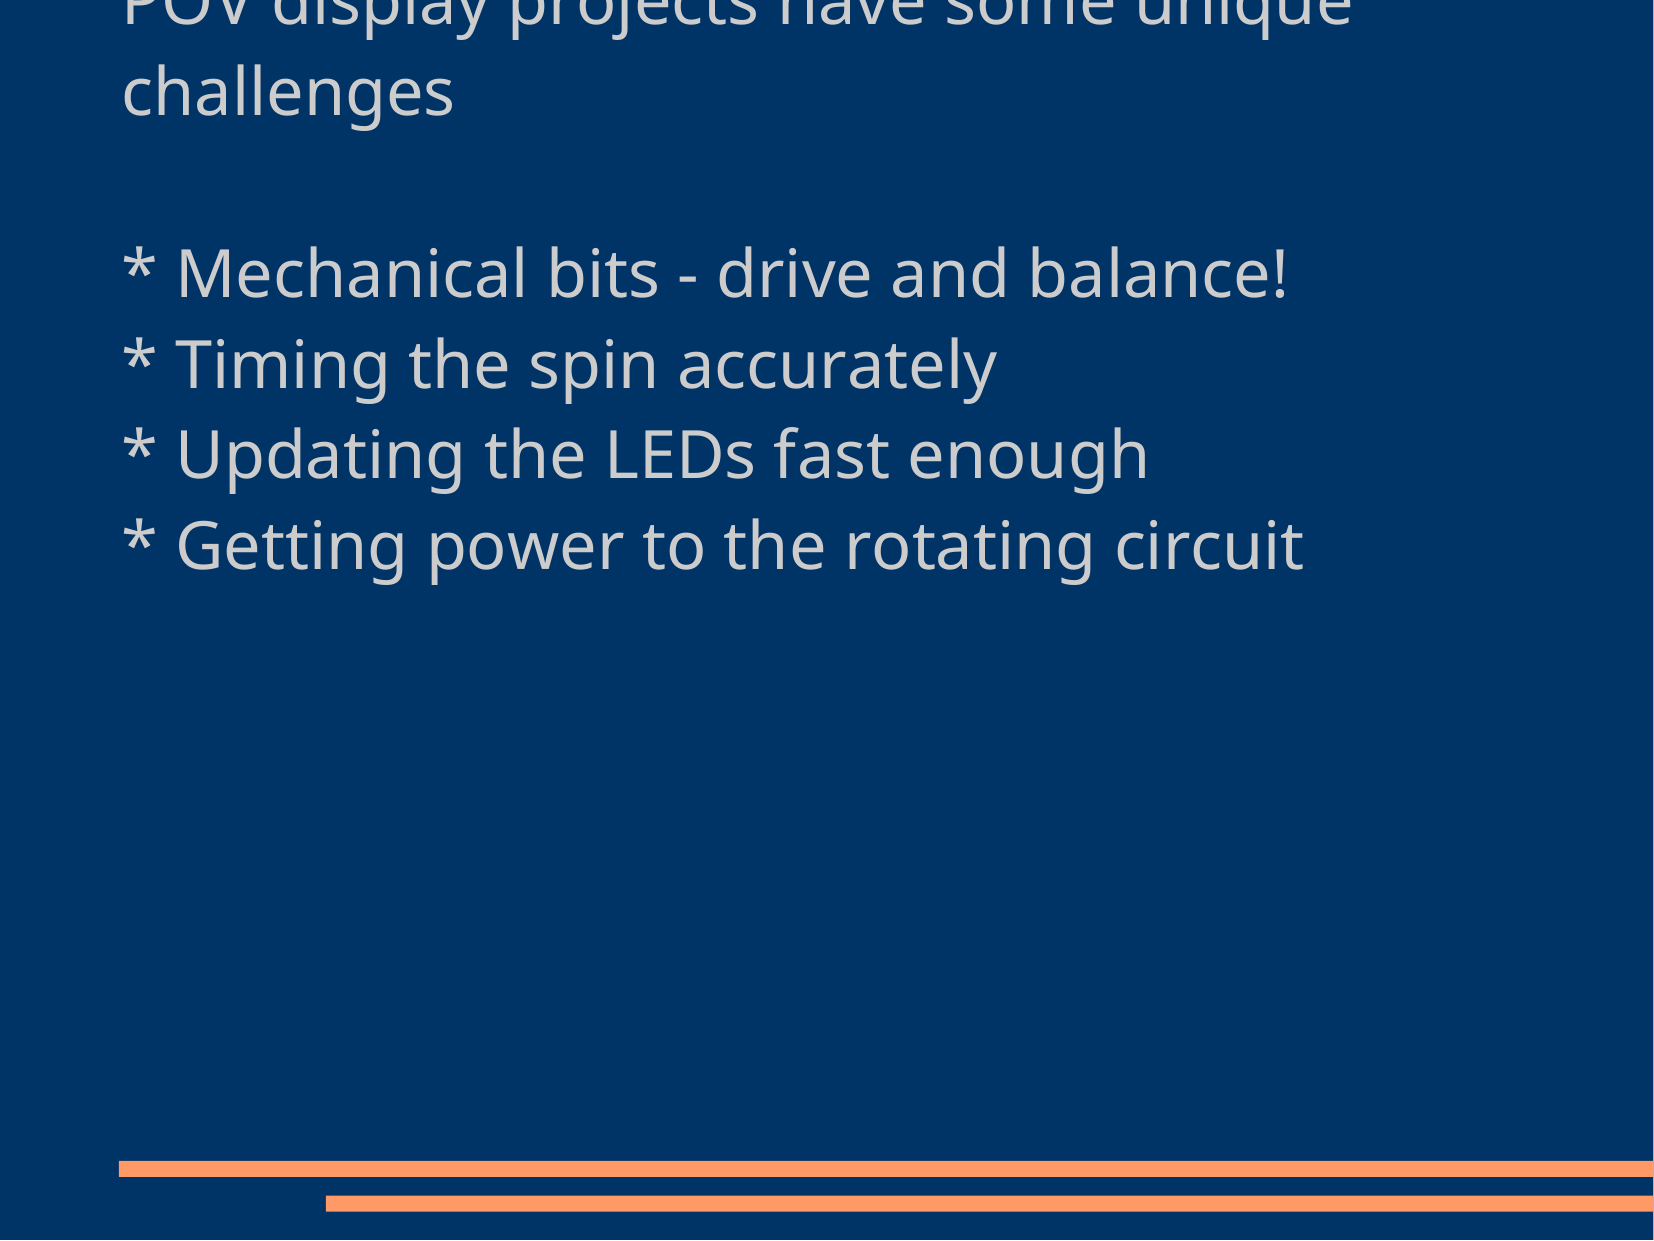

# POV display projects have some unique challenges
* Mechanical bits - drive and balance!
* Timing the spin accurately
* Updating the LEDs fast enough
* Getting power to the rotating circuit